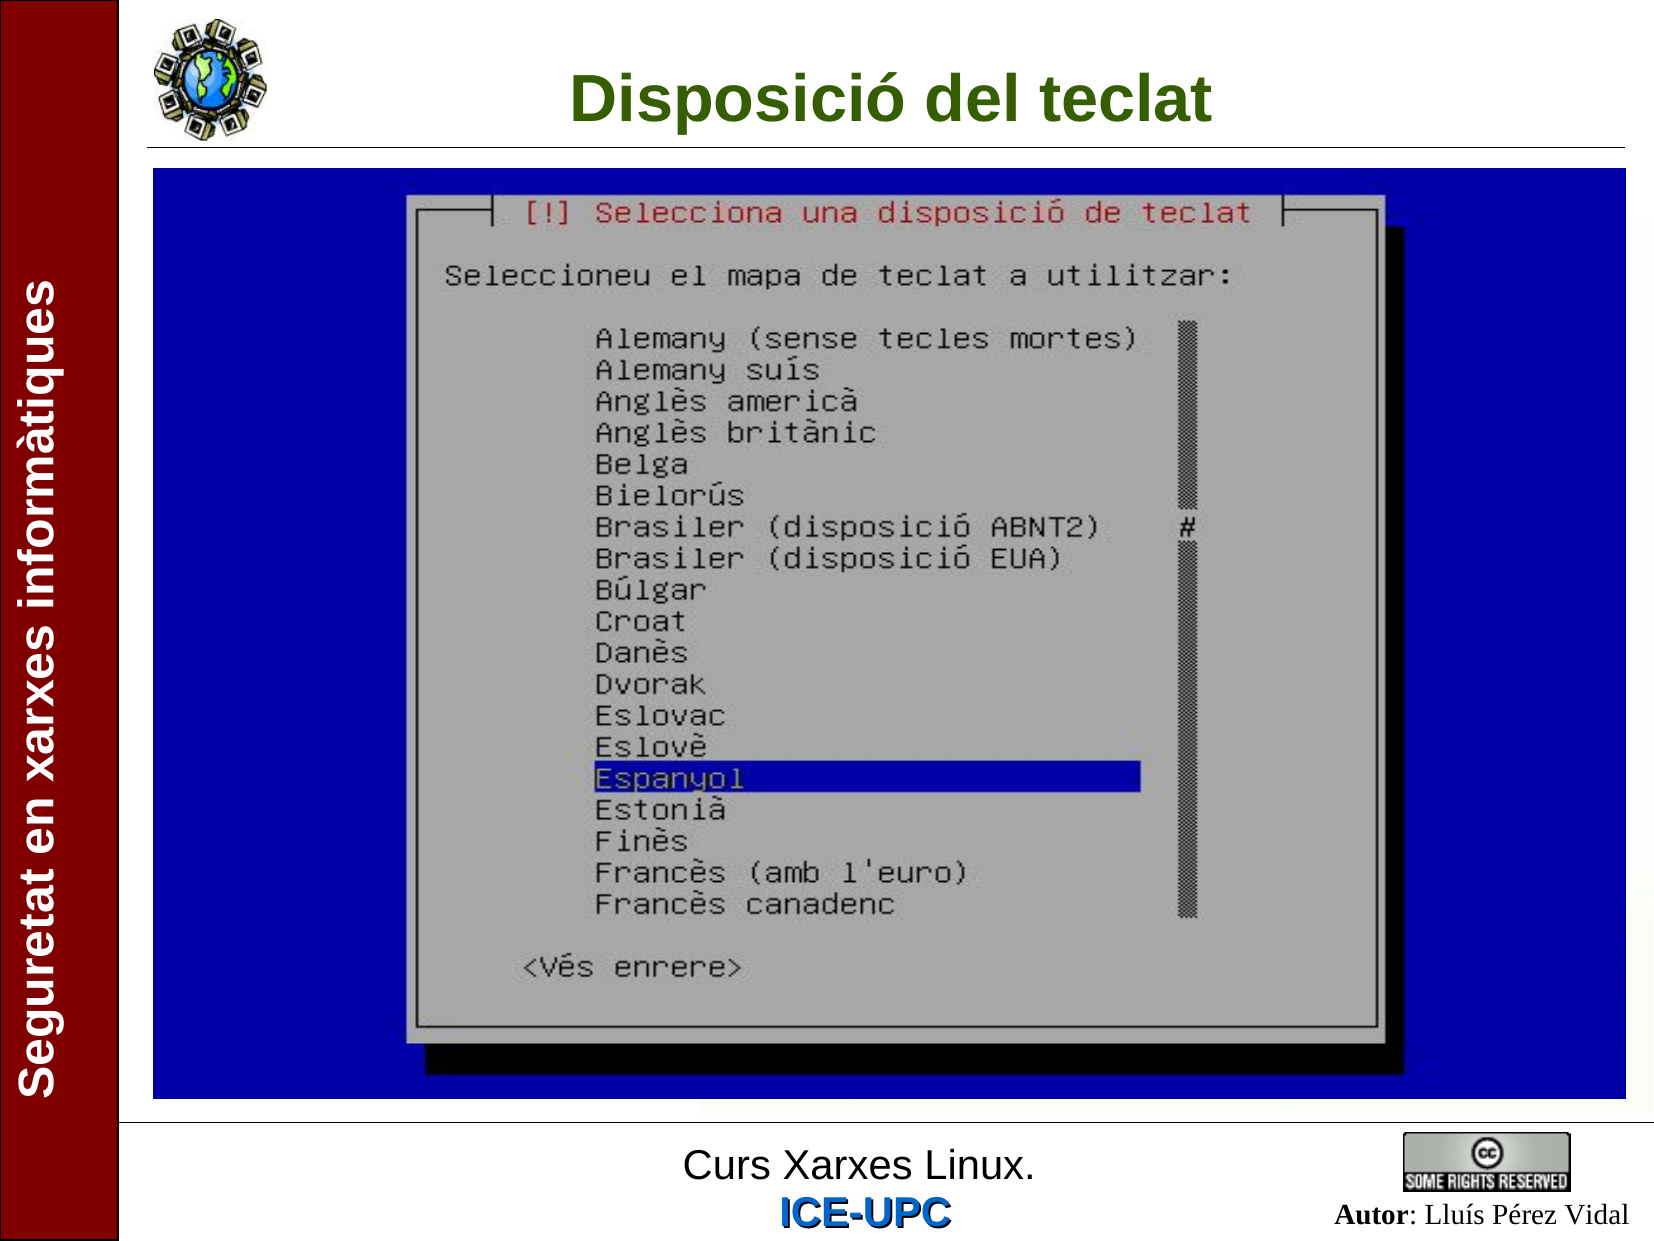

# Disposició del teclat
 Croquis d'arquitectura mostrant les 3 zones